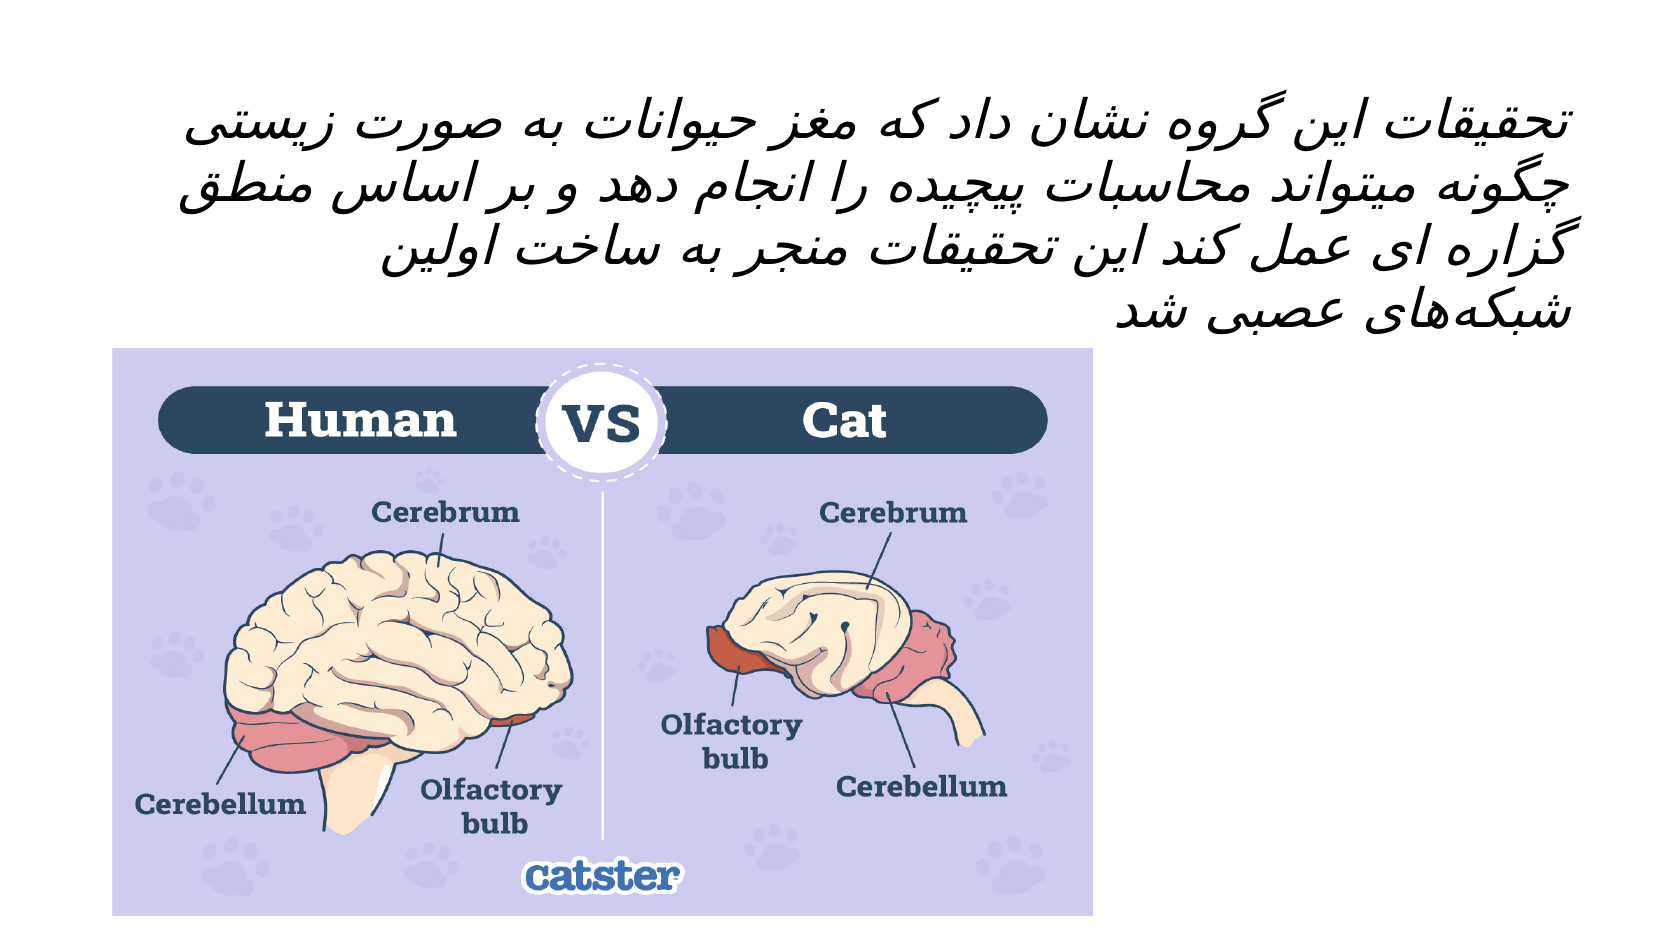

# تحقیقات این گروه نشان داد که مغز حیوانات به صورت زیستی چگونه میتواند محاسبات پیچیده را انجام دهد و بر اساس منطق گزاره ای عمل کند این تحقیقات منجر به ساخت اولین شبکه‌های عصبی شد